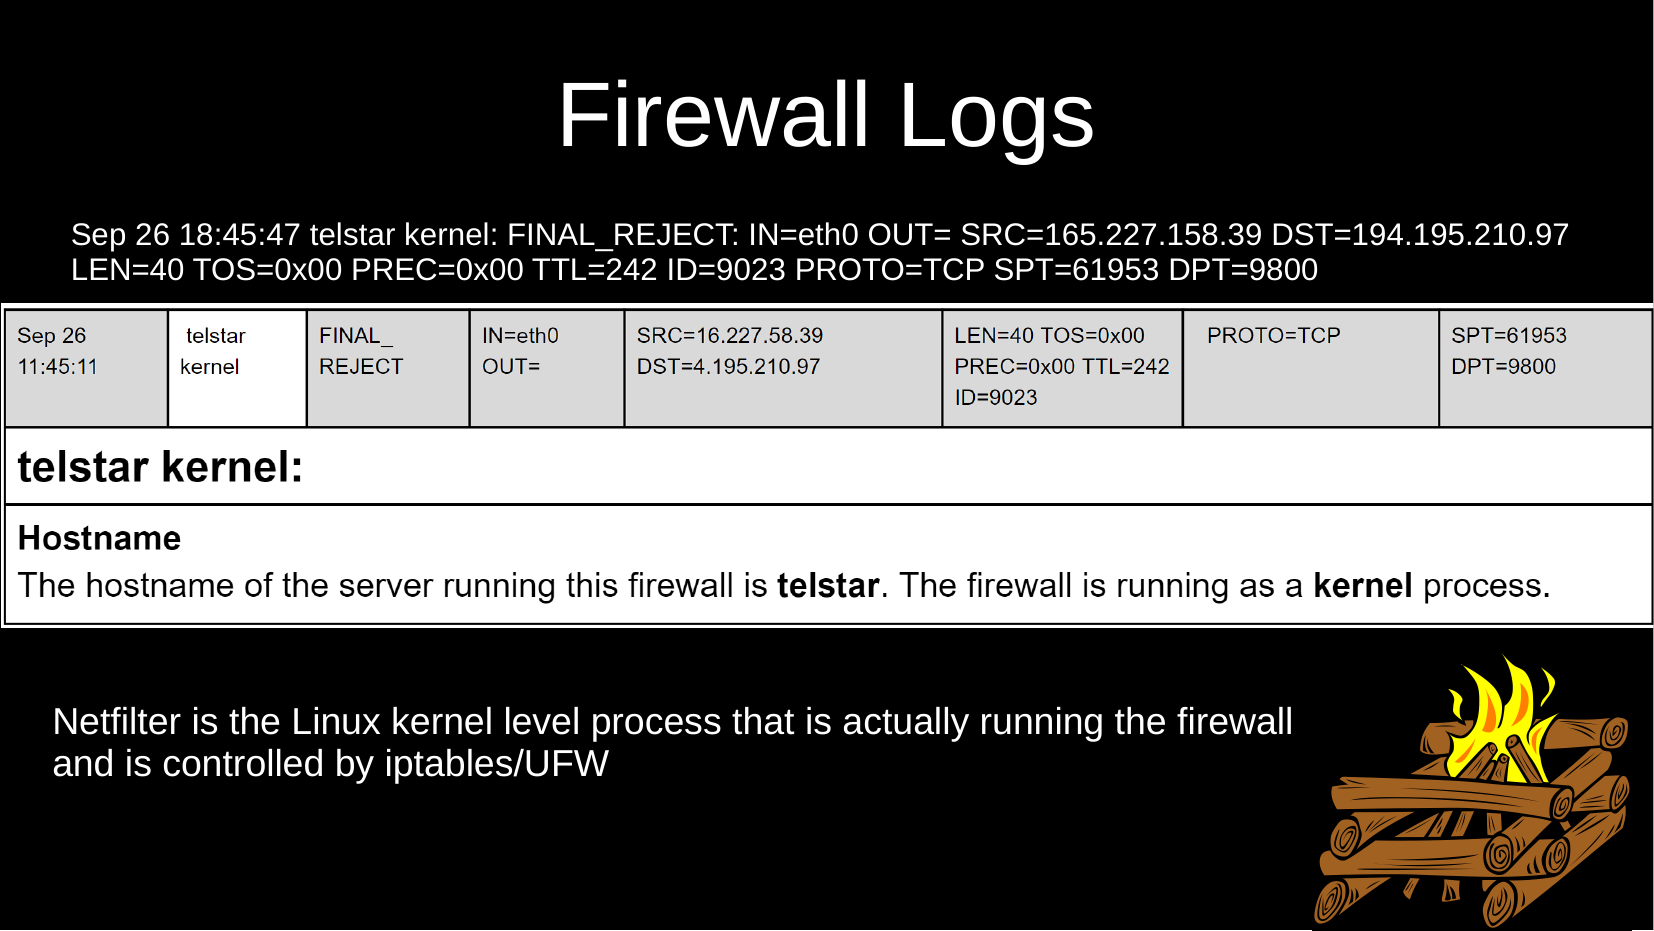

# Firewall Logs
Sep 26 18:45:47 telstar kernel: FINAL_REJECT: IN=eth0 OUT= SRC=165.227.158.39 DST=194.195.210.97 LEN=40 TOS=0x00 PREC=0x00 TTL=242 ID=9023 PROTO=TCP SPT=61953 DPT=9800
Netfilter is the Linux kernel level process that is actually running the firewall and is controlled by iptables/UFW